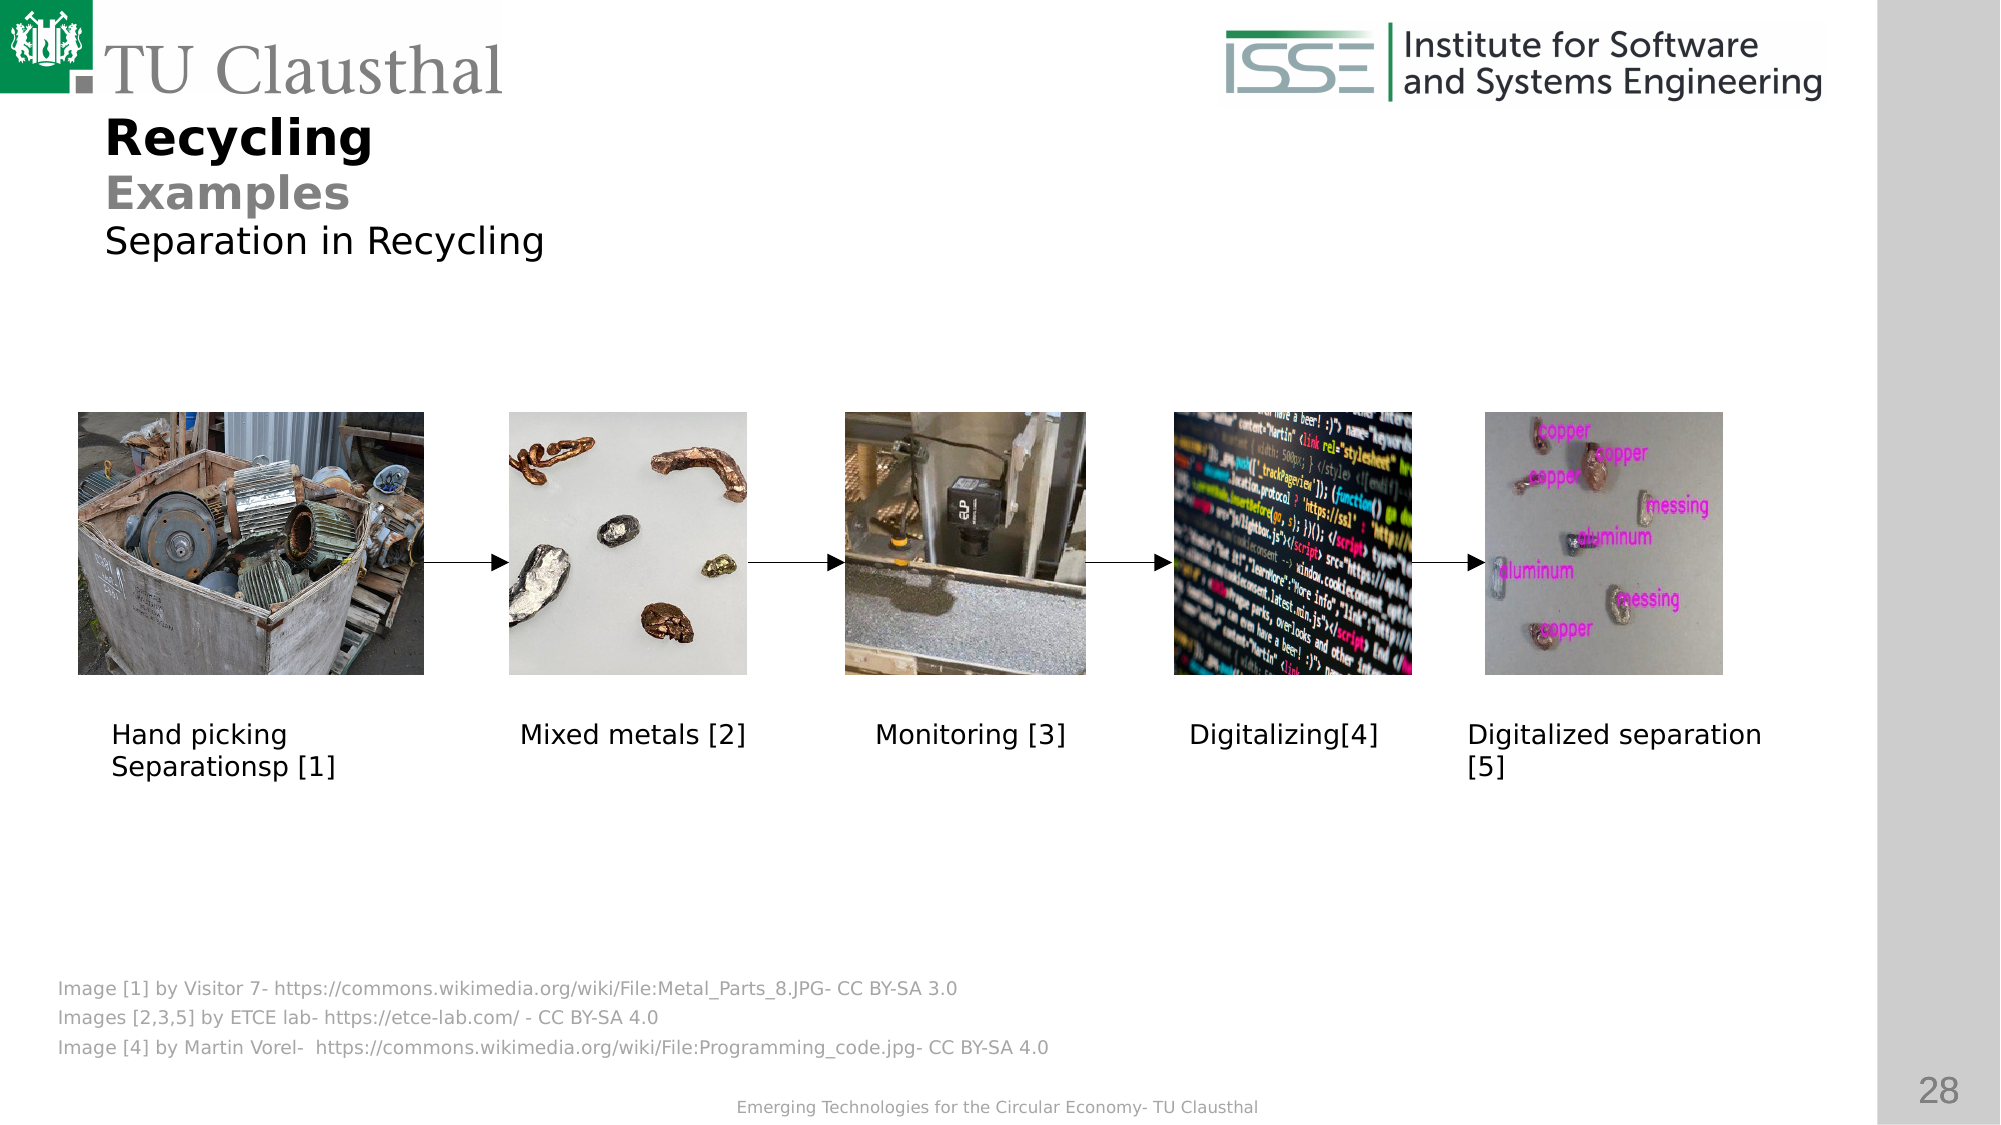

# Recycling Examples Separation in Recycling
Hand picking
Separationsp [1]
Mixed metals [2]
Monitoring [3]
Digitalizing[4]
Digitalized separation
[5]
Image [1] by Visitor 7- https://commons.wikimedia.org/wiki/File:Metal_Parts_8.JPG- CC BY-SA 3.0
Images [2,3,5] by ETCE lab- https://etce-lab.com/ - CC BY-SA 4.0
Image [4] by Martin Vorel- https://commons.wikimedia.org/wiki/File:Programming_code.jpg- CC BY-SA 4.0